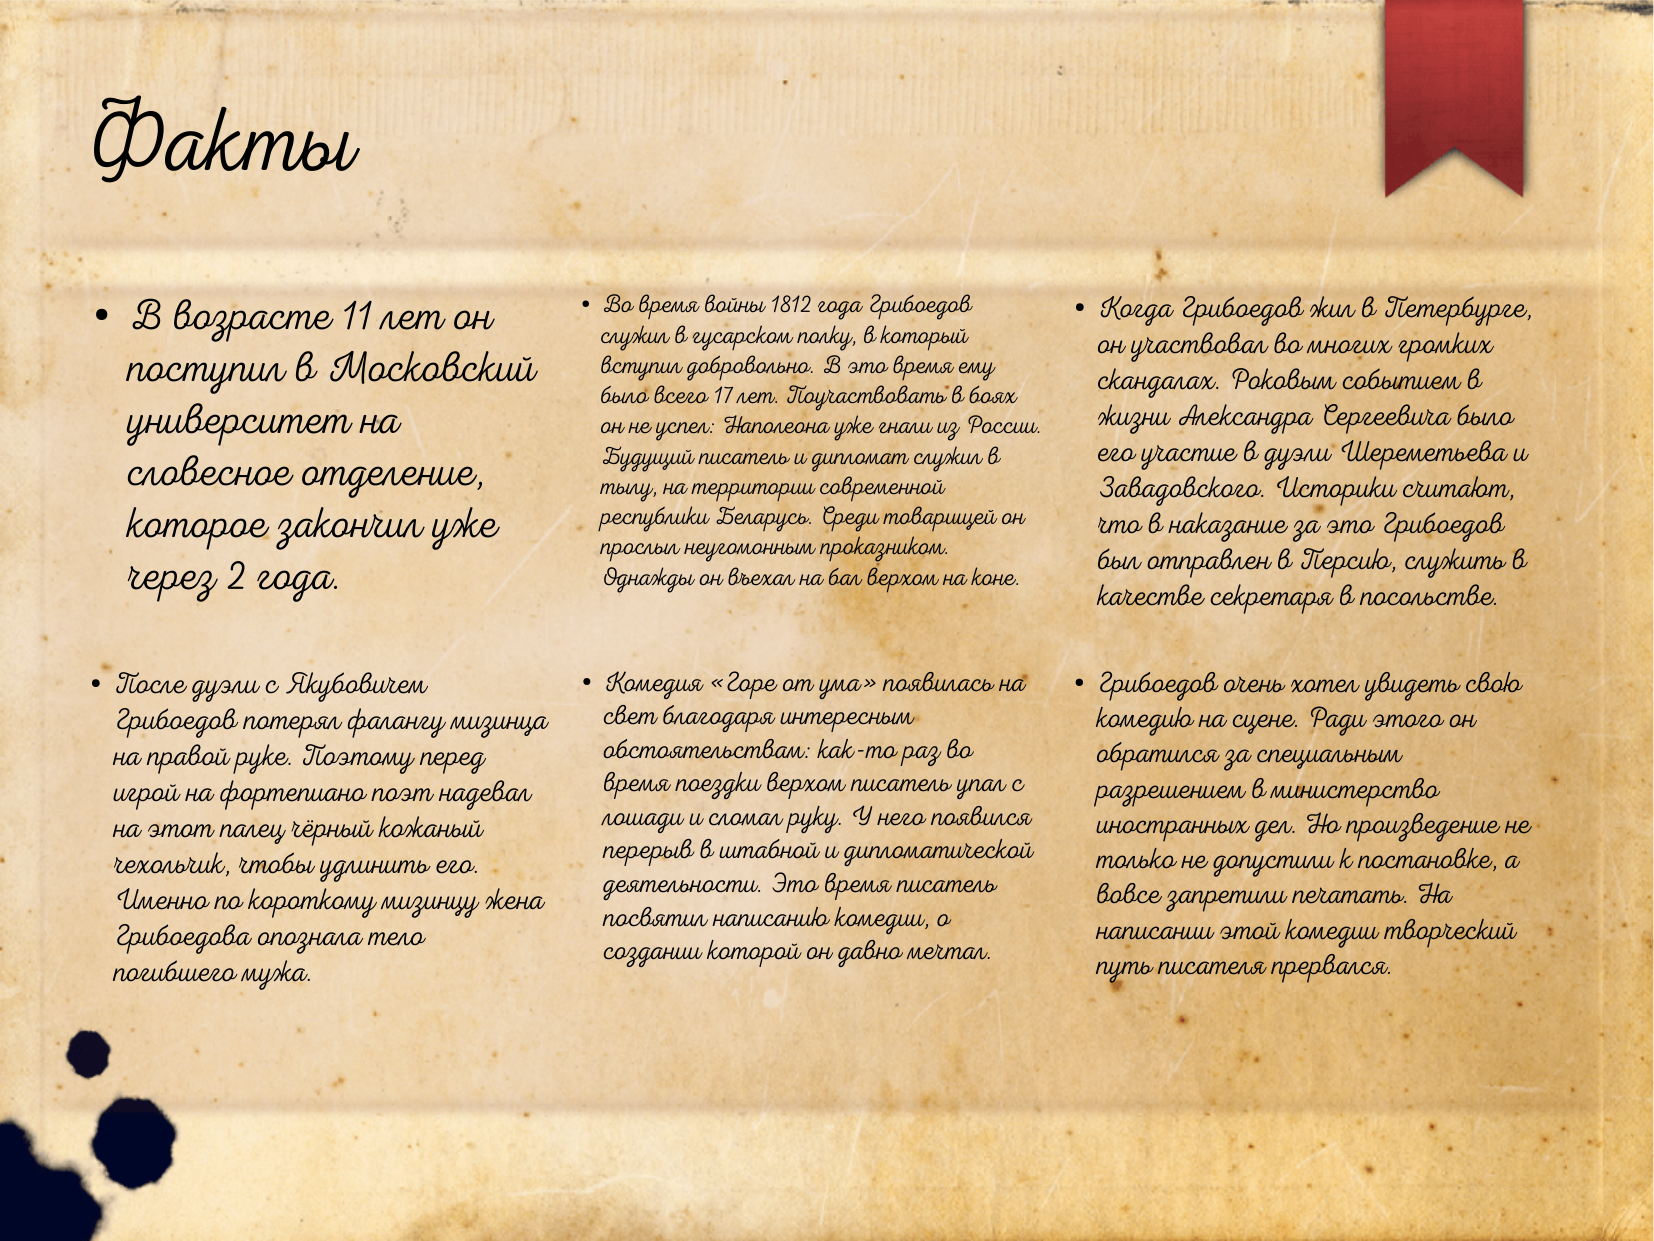

# Факты
В возрасте 11 лет он поступил в Московский университет на словесное отделение, которое закончил уже через 2 года.
Во время войны 1812 года Грибоедов служил в гусарском полку, в который вступил добровольно. В это время ему было всего 17 лет. Поучаствовать в боях он не успел: Наполеона уже гнали из России. Будущий писатель и дипломат служил в тылу, на территории современной республики Беларусь. Среди товарищей он прослыл неугомонным проказником. Однажды он въехал на бал верхом на коне.
Когда Грибоедов жил в Петербурге, он участвовал во многих громких скандалах. Роковым событием в жизни Александра Сергеевича было его участие в дуэли Шереметьева и Завадовского. Историки считают, что в наказание за это Грибоедов был отправлен в Персию, служить в качестве секретаря в посольстве.
После дуэли с Якубовичем Грибоедов потерял фалангу мизинца на правой руке. Поэтому перед игрой на фортепиано поэт надевал на этот палец чёрный кожаный чехольчик, чтобы удлинить его. Именно по короткому мизинцу жена Грибоедова опознала тело погибшего мужа.
Комедия «Горе от ума» появилась на свет благодаря интересным обстоятельствам: как-то раз во время поездки верхом писатель упал с лошади и сломал руку. У него появился перерыв в штабной и дипломатической деятельности. Это время писатель посвятил написанию комедии, о создании которой он давно мечтал.
Грибоедов очень хотел увидеть свою комедию на сцене. Ради этого он обратился за специальным разрешением в министерство иностранных дел. Но произведение не только не допустили к постановке, а вовсе запретили печатать. На написании этой комедии творческий путь писателя прервался.